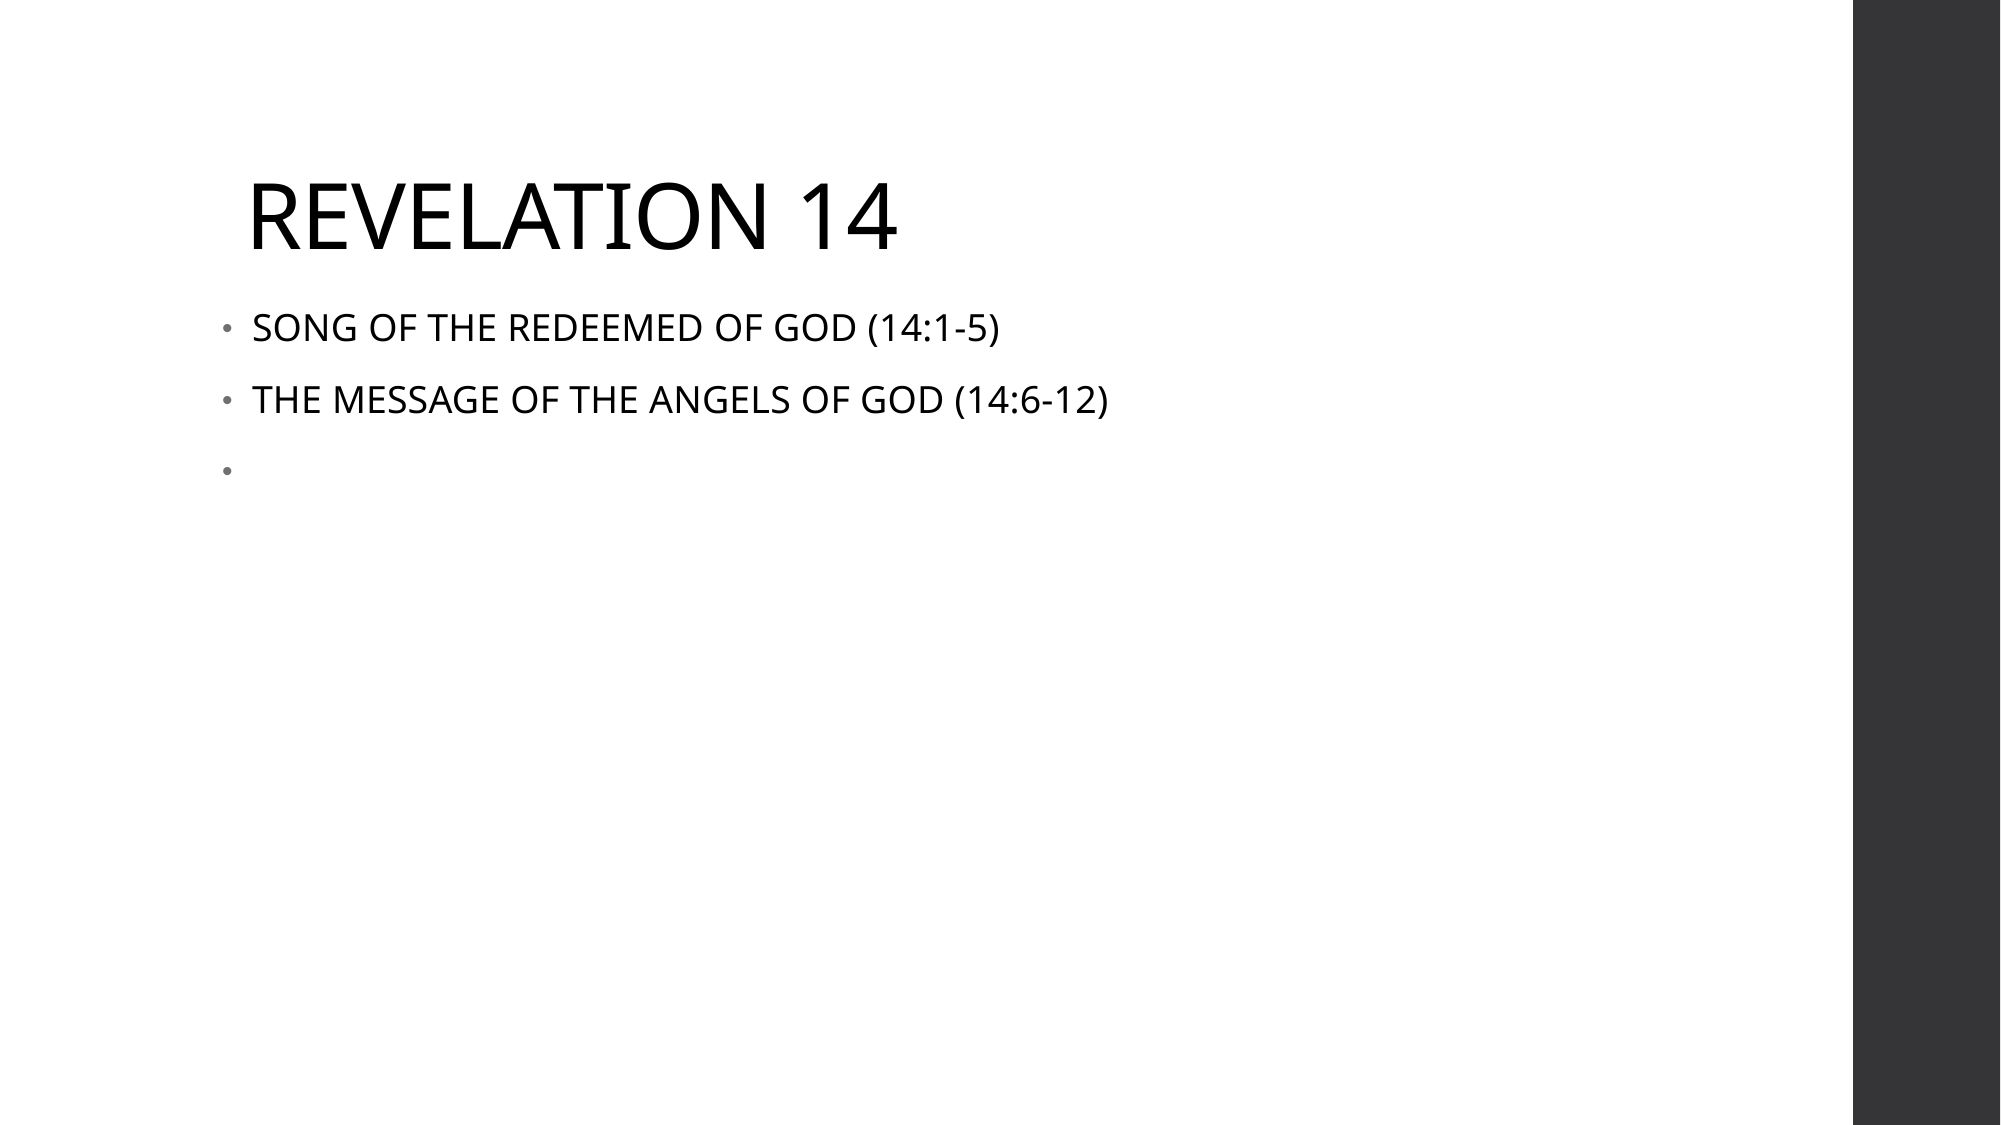

# REVELATION 14
SONG OF THE REDEEMED OF GOD (14:1-5)
THE MESSAGE OF THE ANGELS OF GOD (14:6-12)